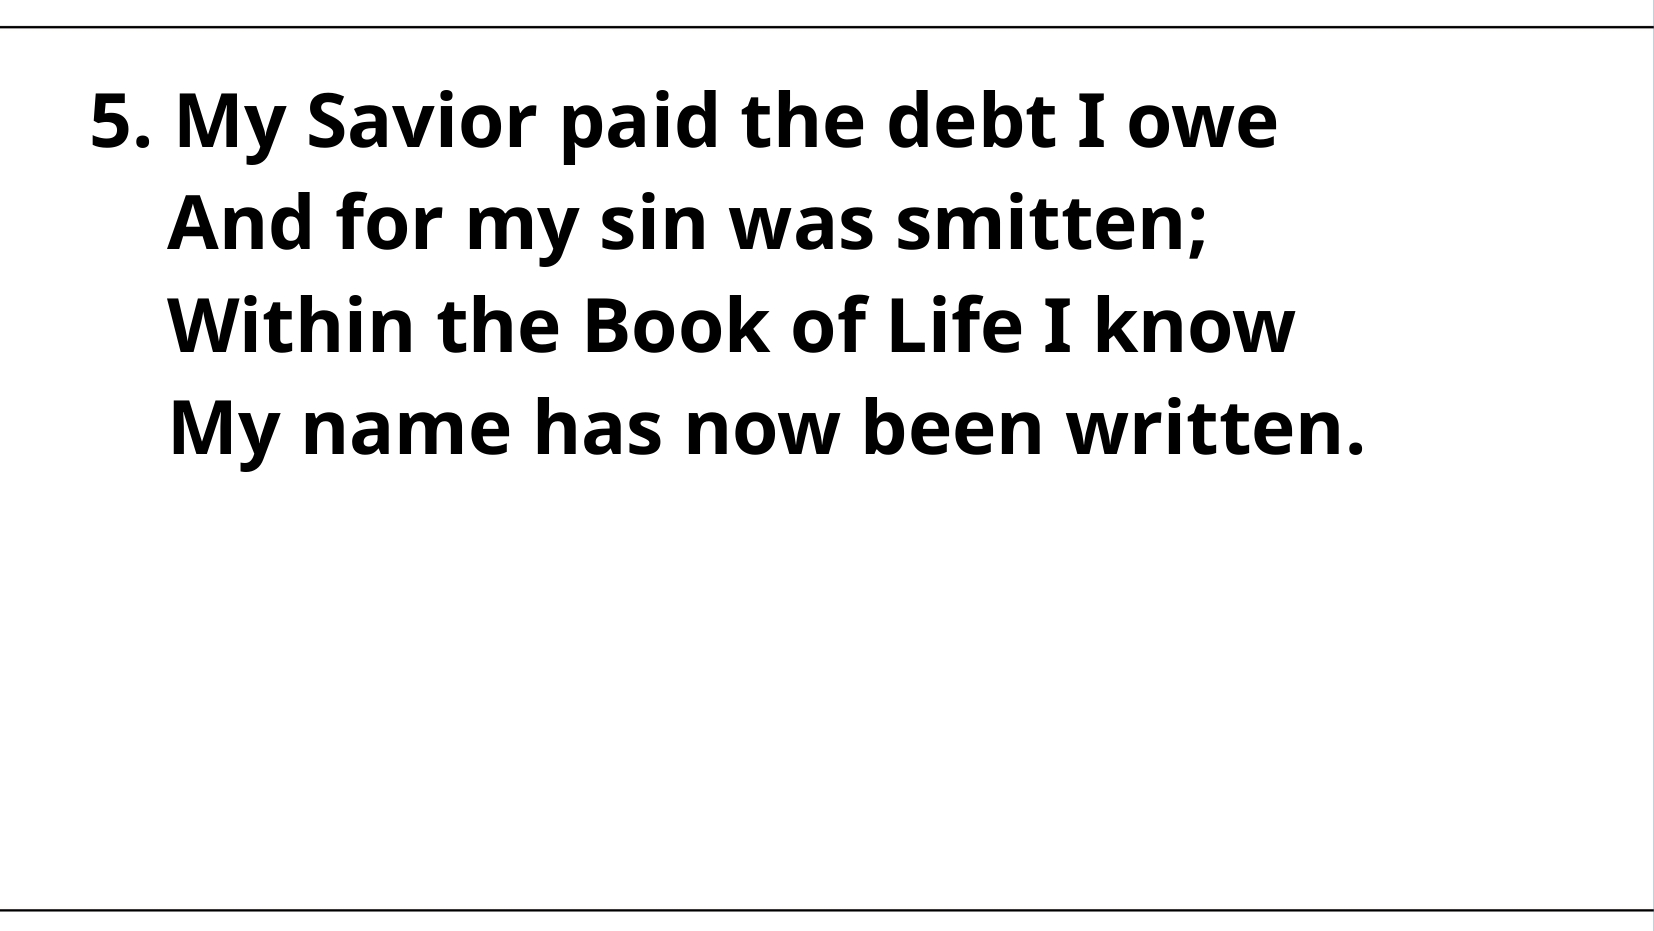

5. My Savior paid the debt I owe
 And for my sin was smitten;
 Within the Book of Life I know
 My name has now been written.